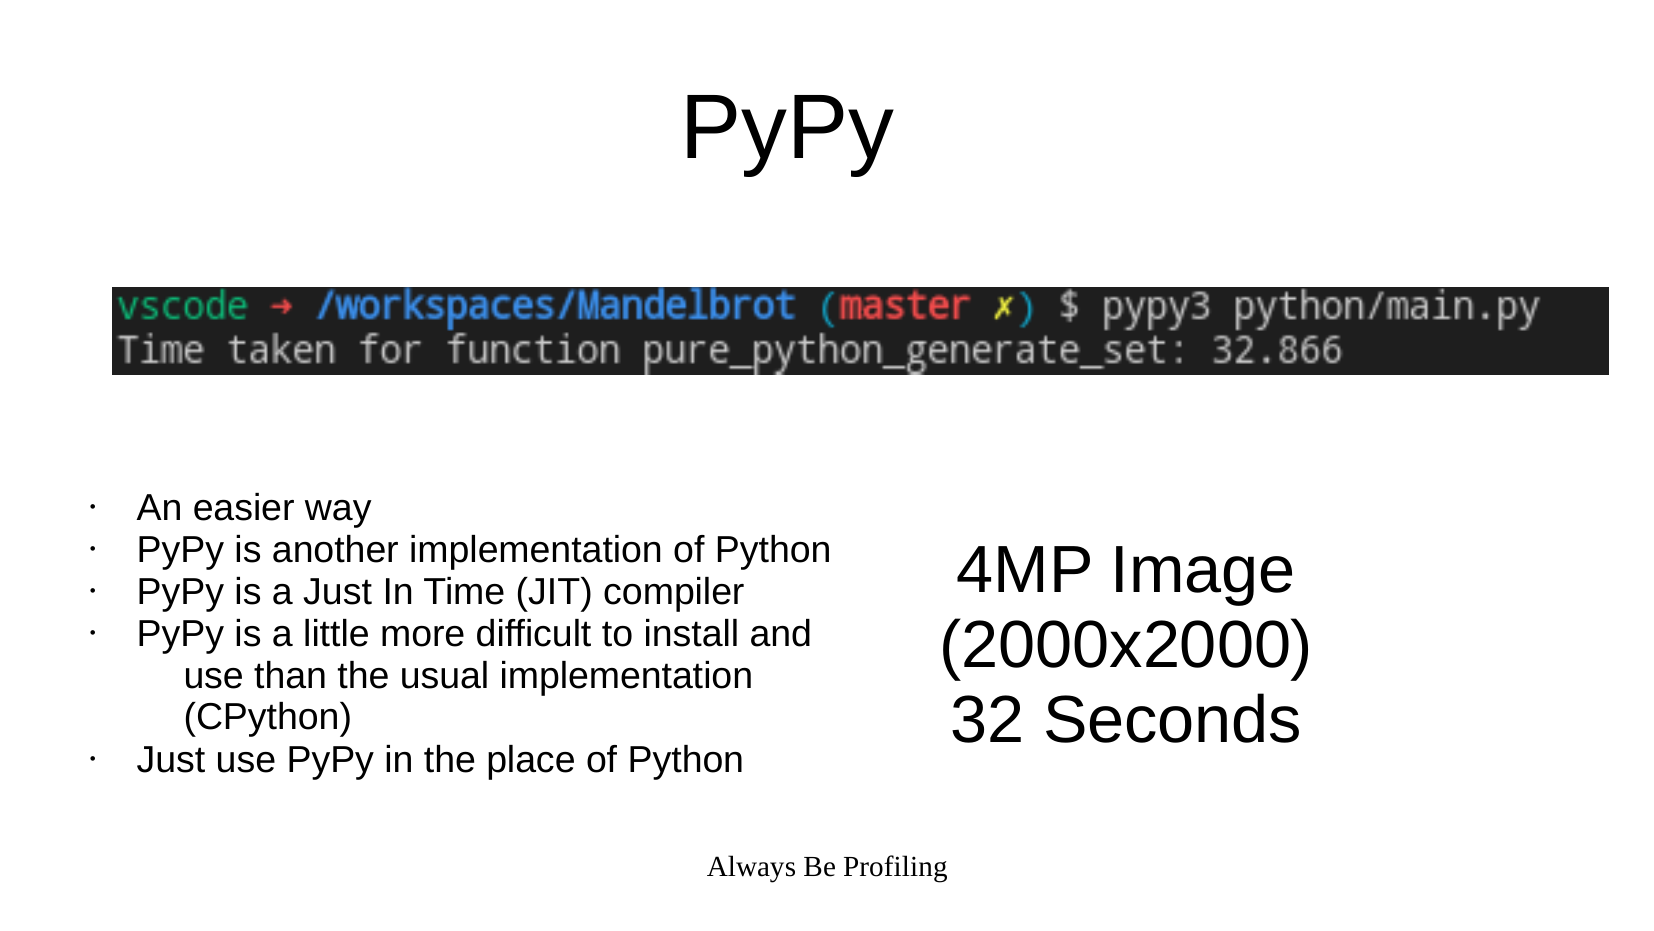

# PyPy
An easier way
PyPy is another implementation of Python
PyPy is a Just In Time (JIT) compiler
PyPy is a little more difficult to install and use than the usual implementation (CPython)
Just use PyPy in the place of Python
4MP Image (2000x2000)
32 Seconds
Always Be Profiling